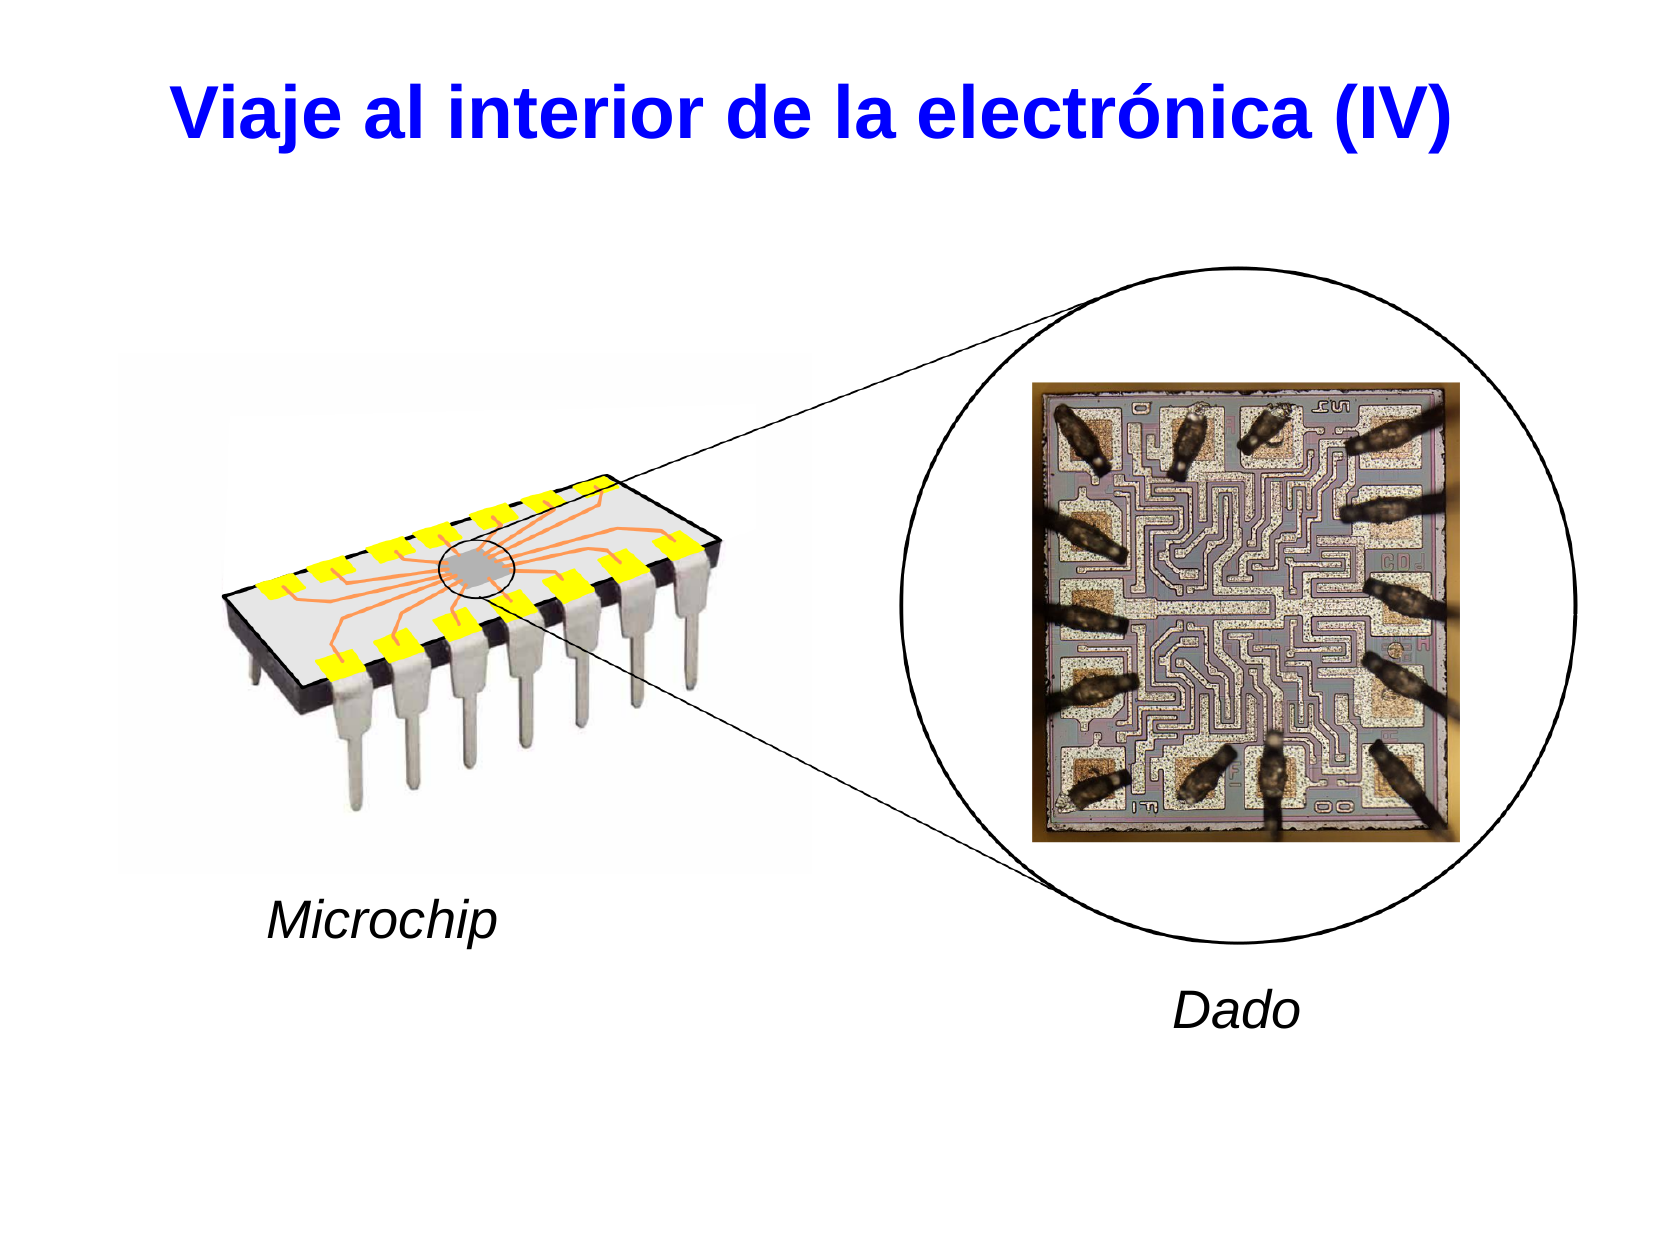

Viaje al interior de la electrónica (IV)
Microchip
Dado